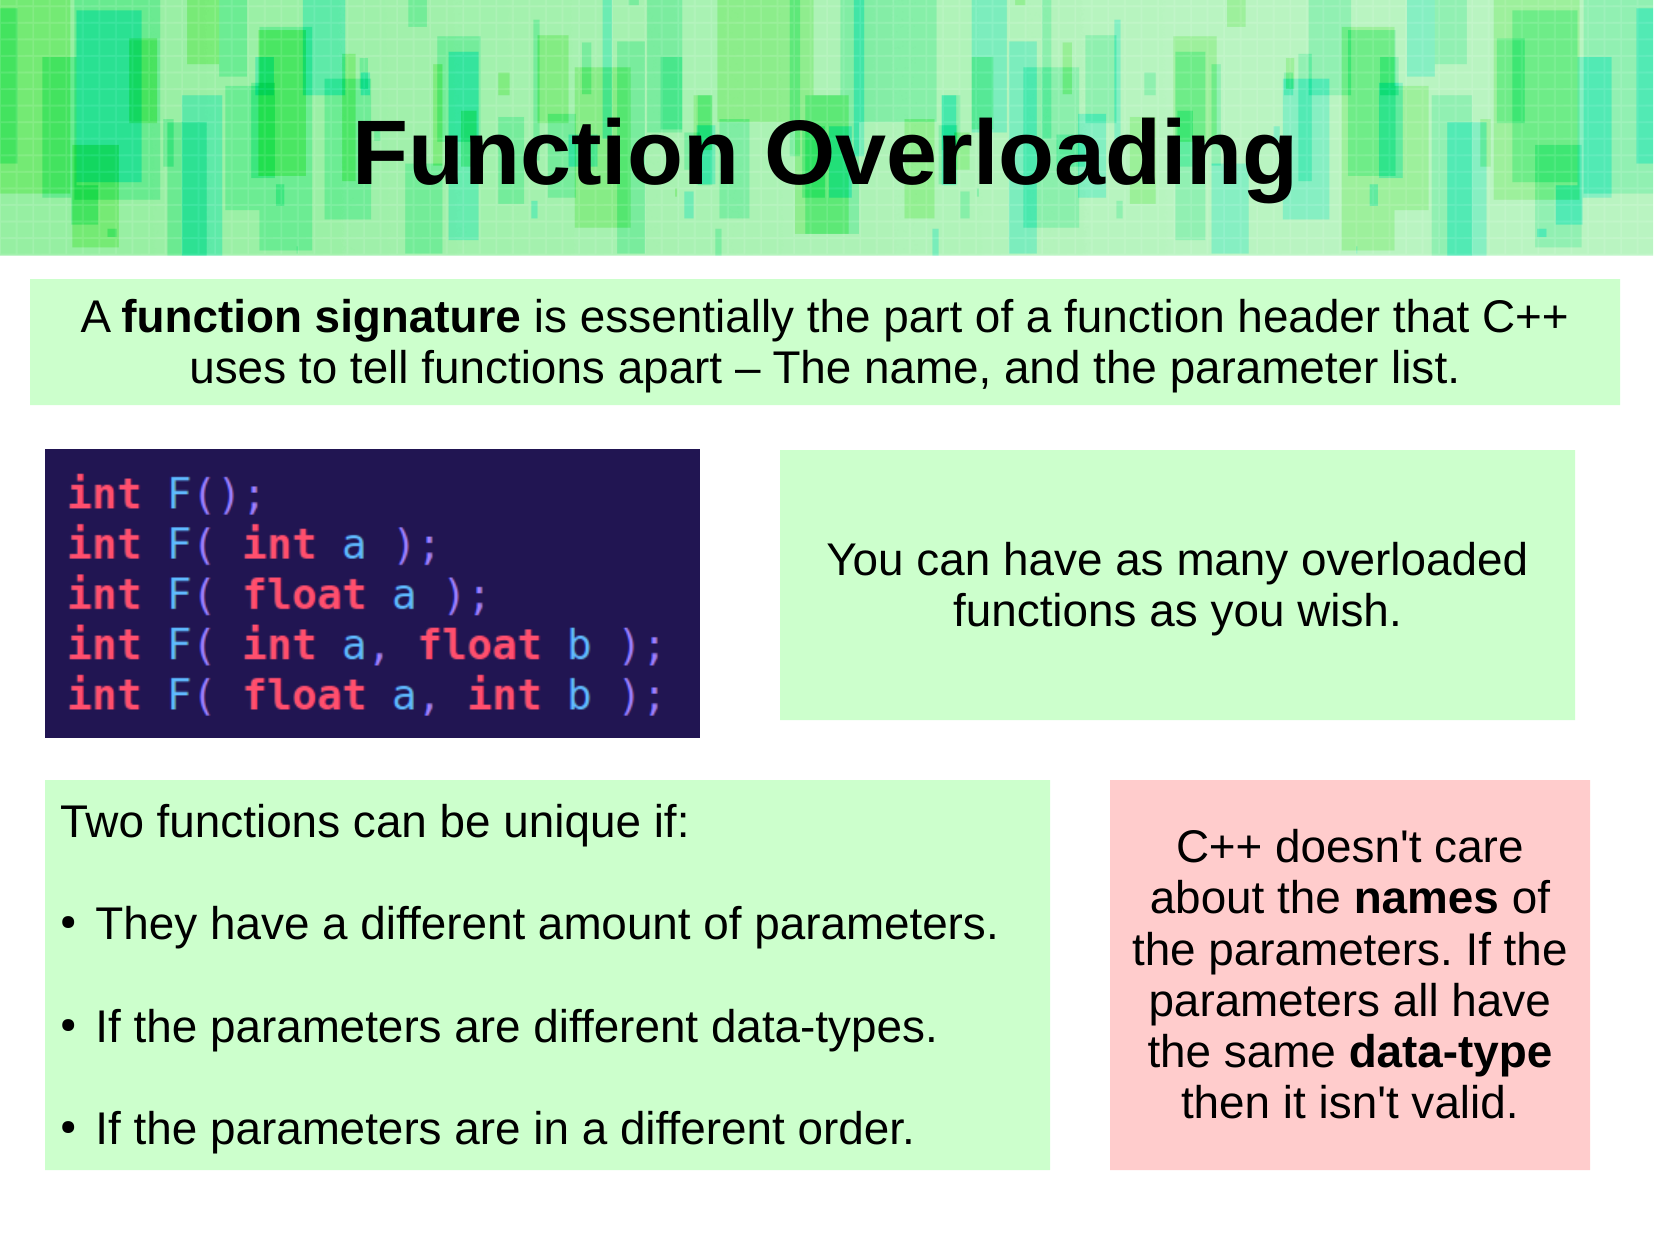

# Function Overloading
A function signature is essentially the part of a function header that C++ uses to tell functions apart – The name, and the parameter list.
You can have as many overloaded functions as you wish.
Two functions can be unique if:
They have a different amount of parameters.
If the parameters are different data-types.
If the parameters are in a different order.
C++ doesn't care about the names of the parameters. If the parameters all have the same data-type then it isn't valid.